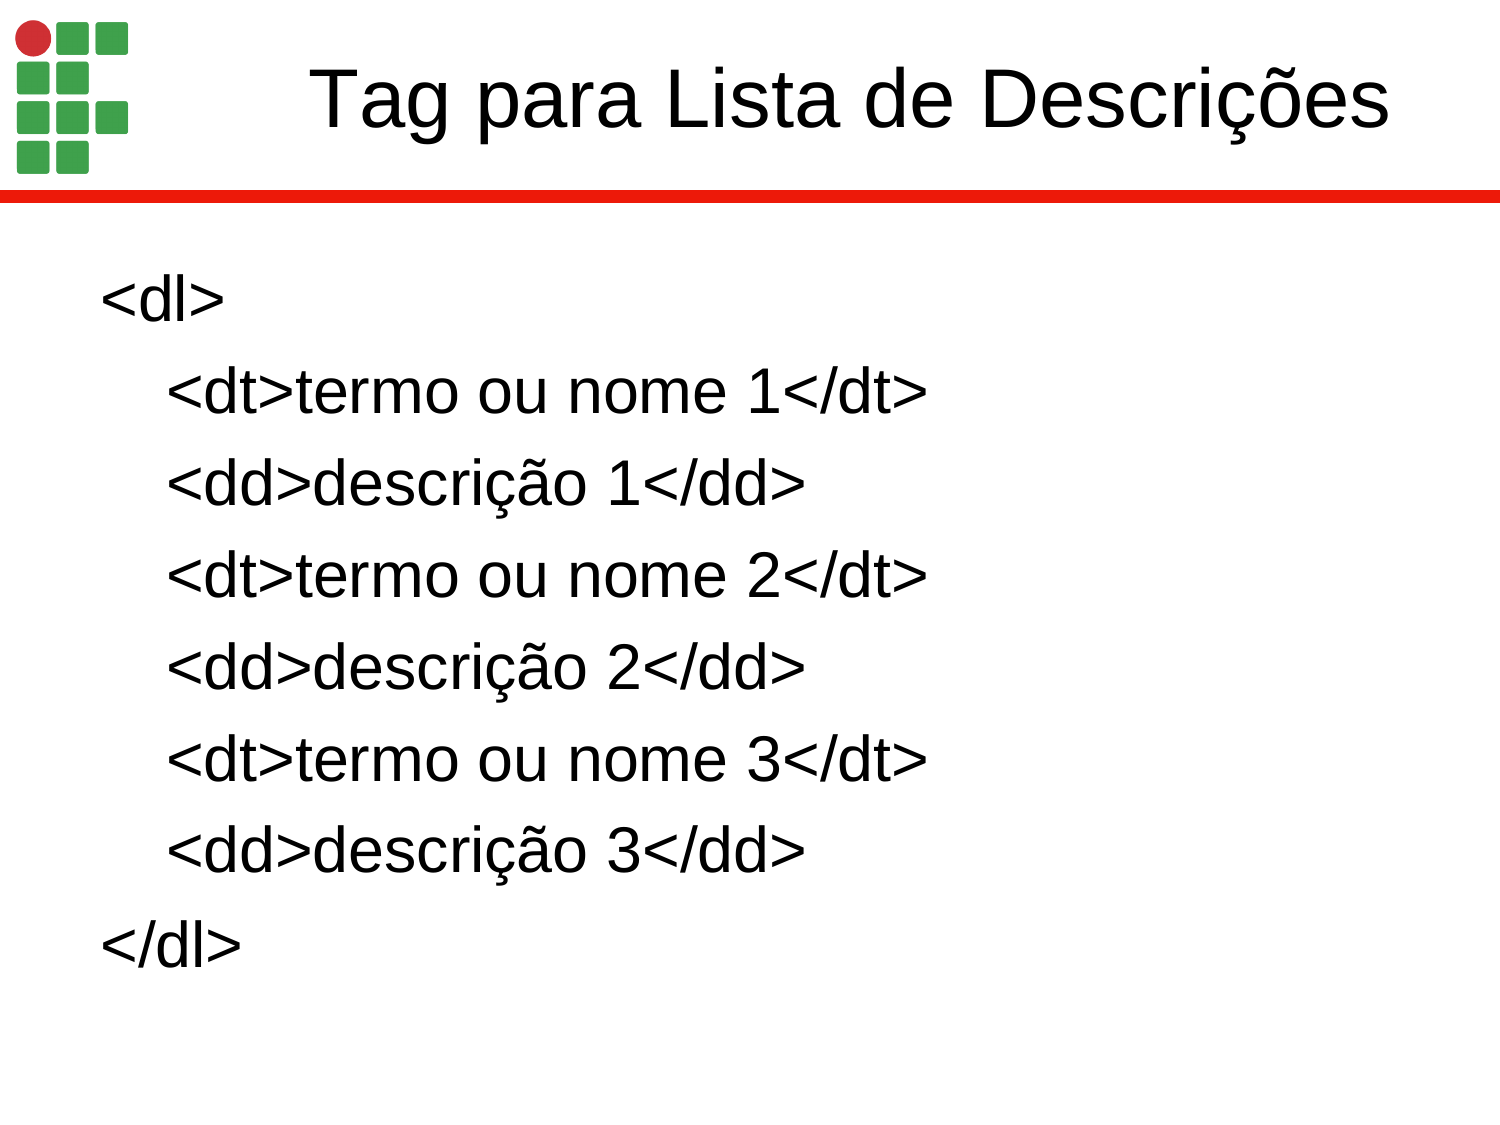

# Tag para Lista de Descrições
<dl>
<dt>termo ou nome 1</dt>
<dd>descrição 1</dd>
<dt>termo ou nome 2</dt>
<dd>descrição 2</dd>
<dt>termo ou nome 3</dt>
<dd>descrição 3</dd>
</dl>